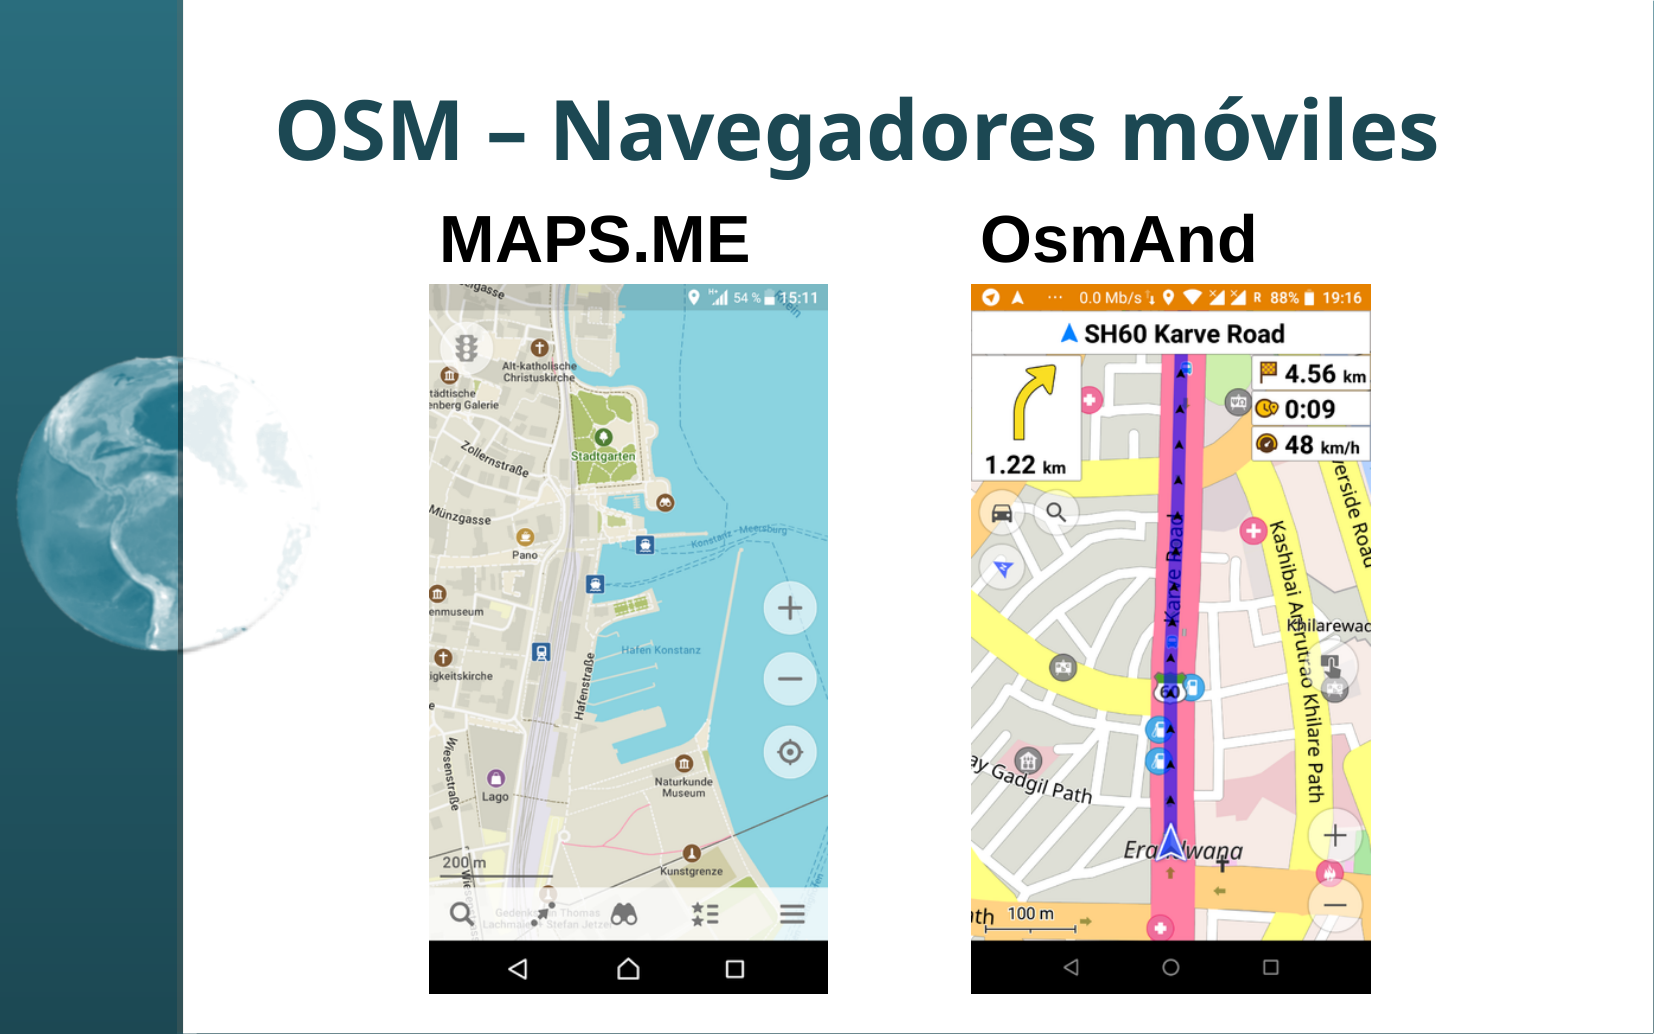

# OSM – Navegadores móviles
MAPS.ME
OsmAnd